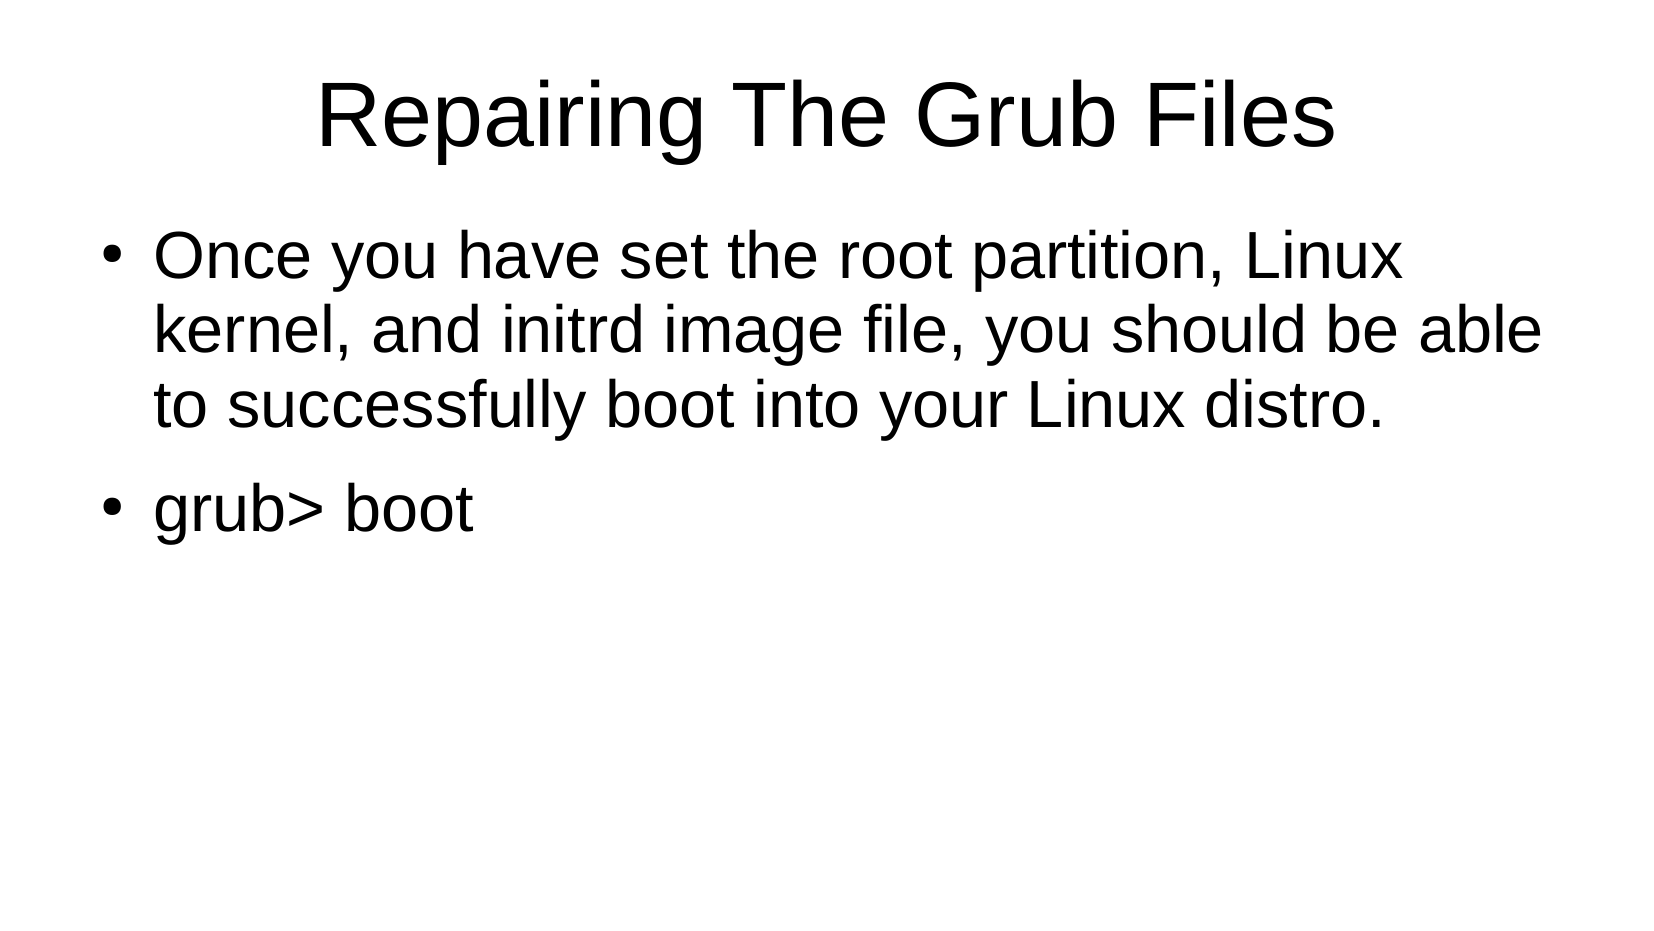

# Repairing The Grub Files
Once you have set the root partition, Linux kernel, and initrd image file, you should be able to successfully boot into your Linux distro.
grub> boot